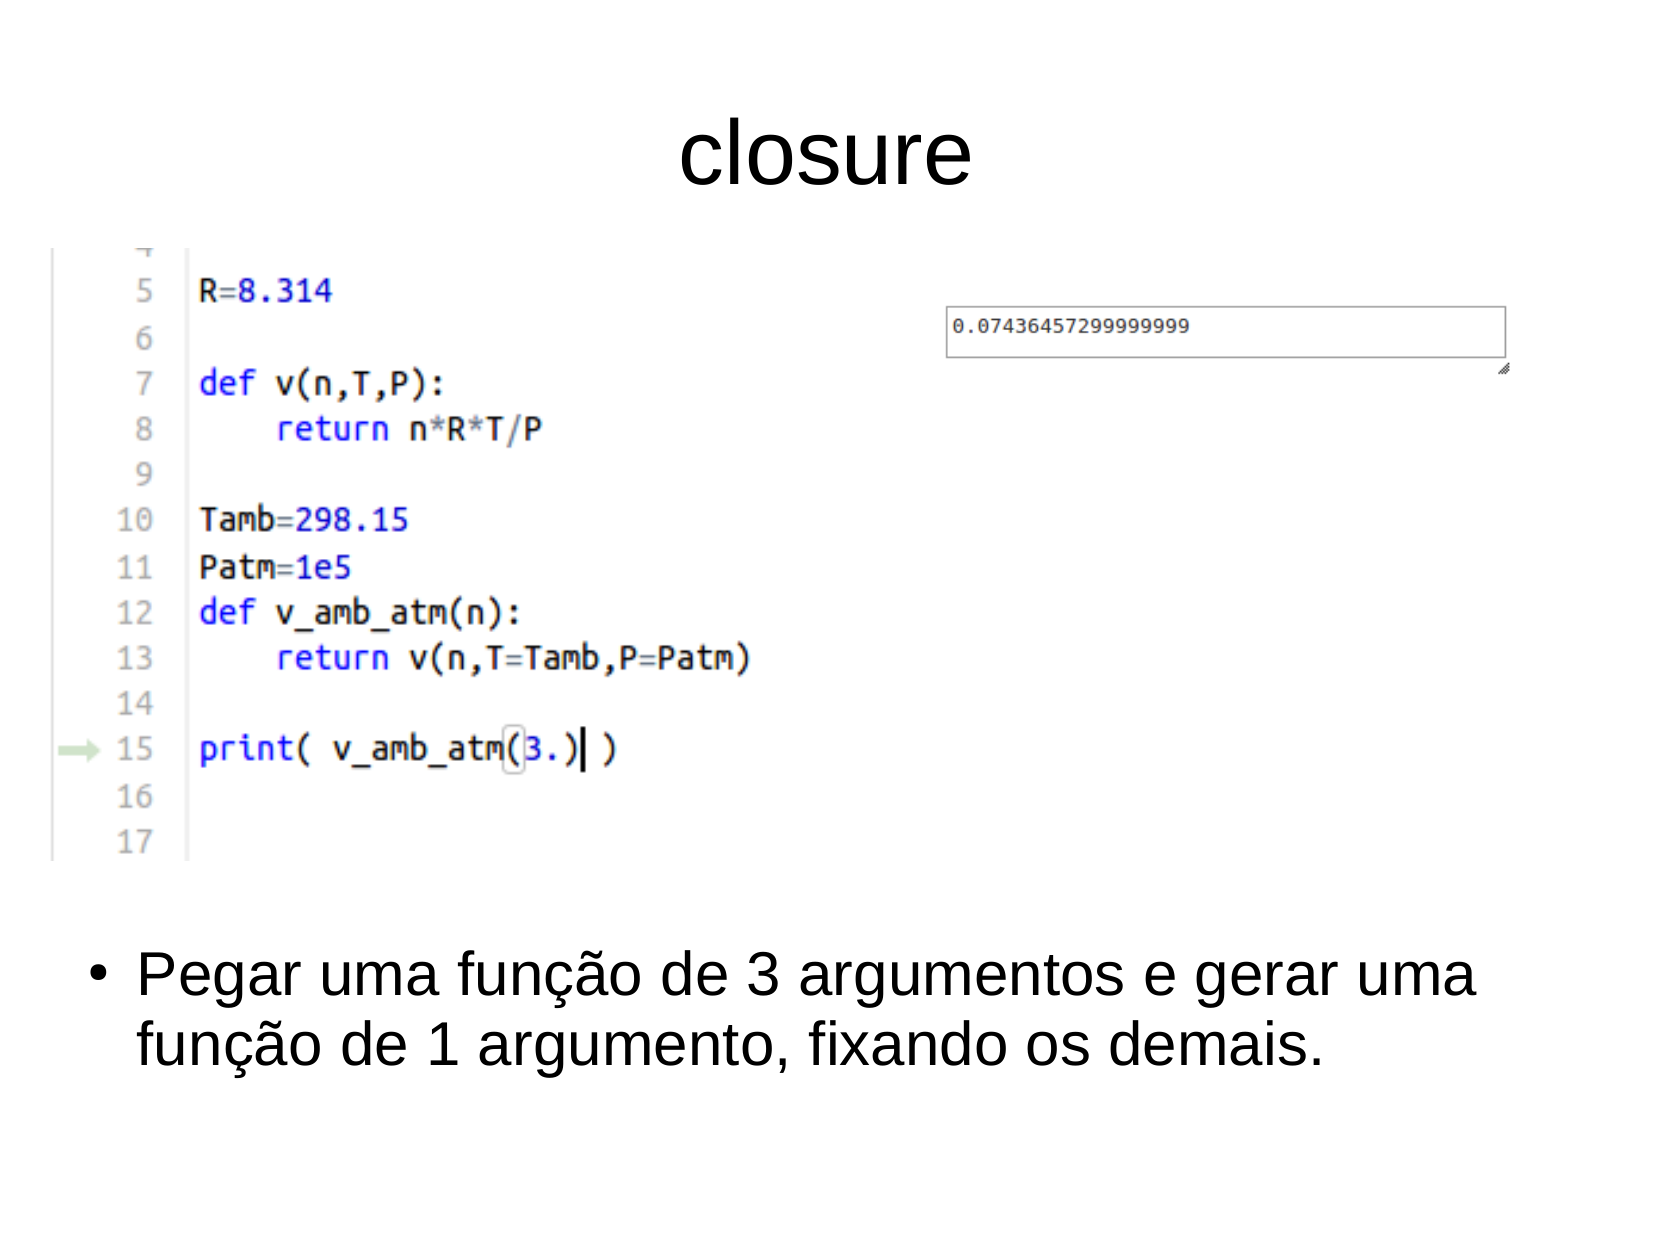

# closure
Pegar uma função de 3 argumentos e gerar uma função de 1 argumento, fixando os demais.